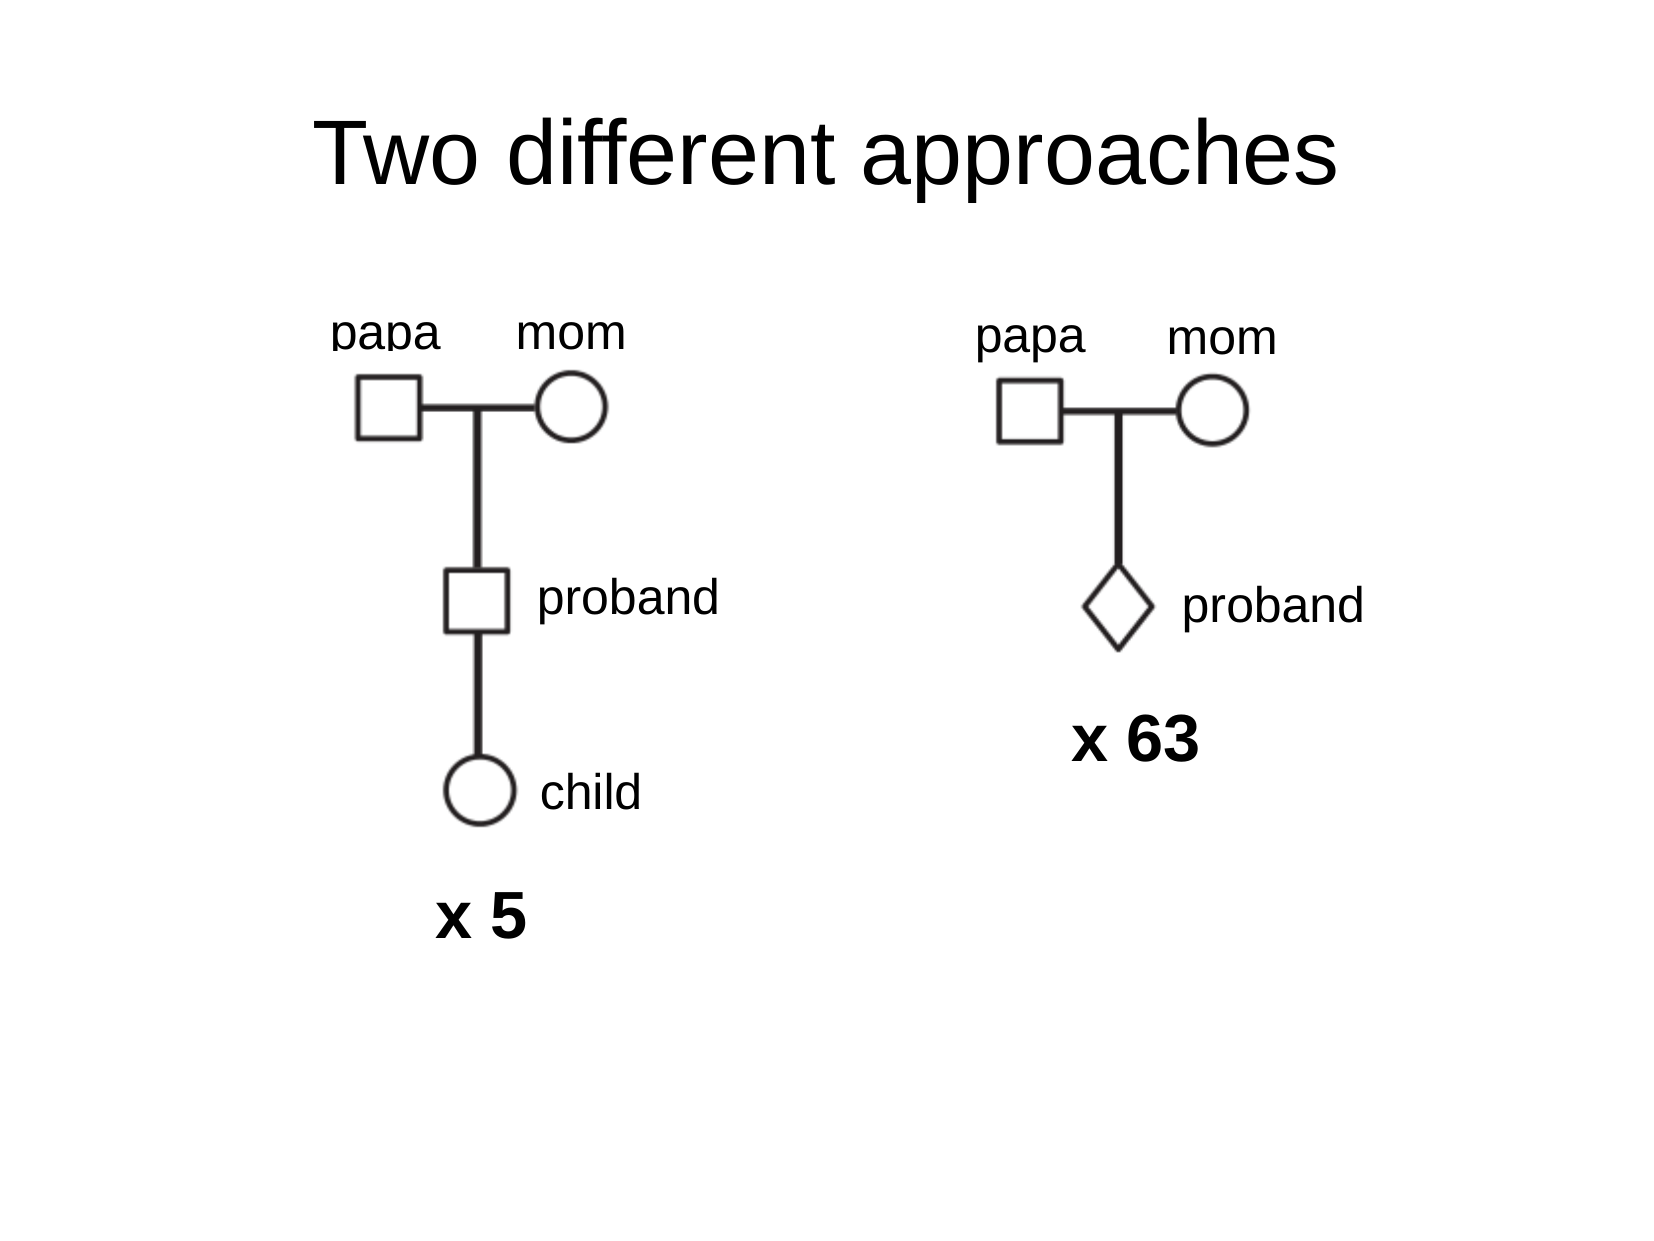

# Two different approaches
papa
mom
proband
child
x 5
papa
mom
proband
x 63